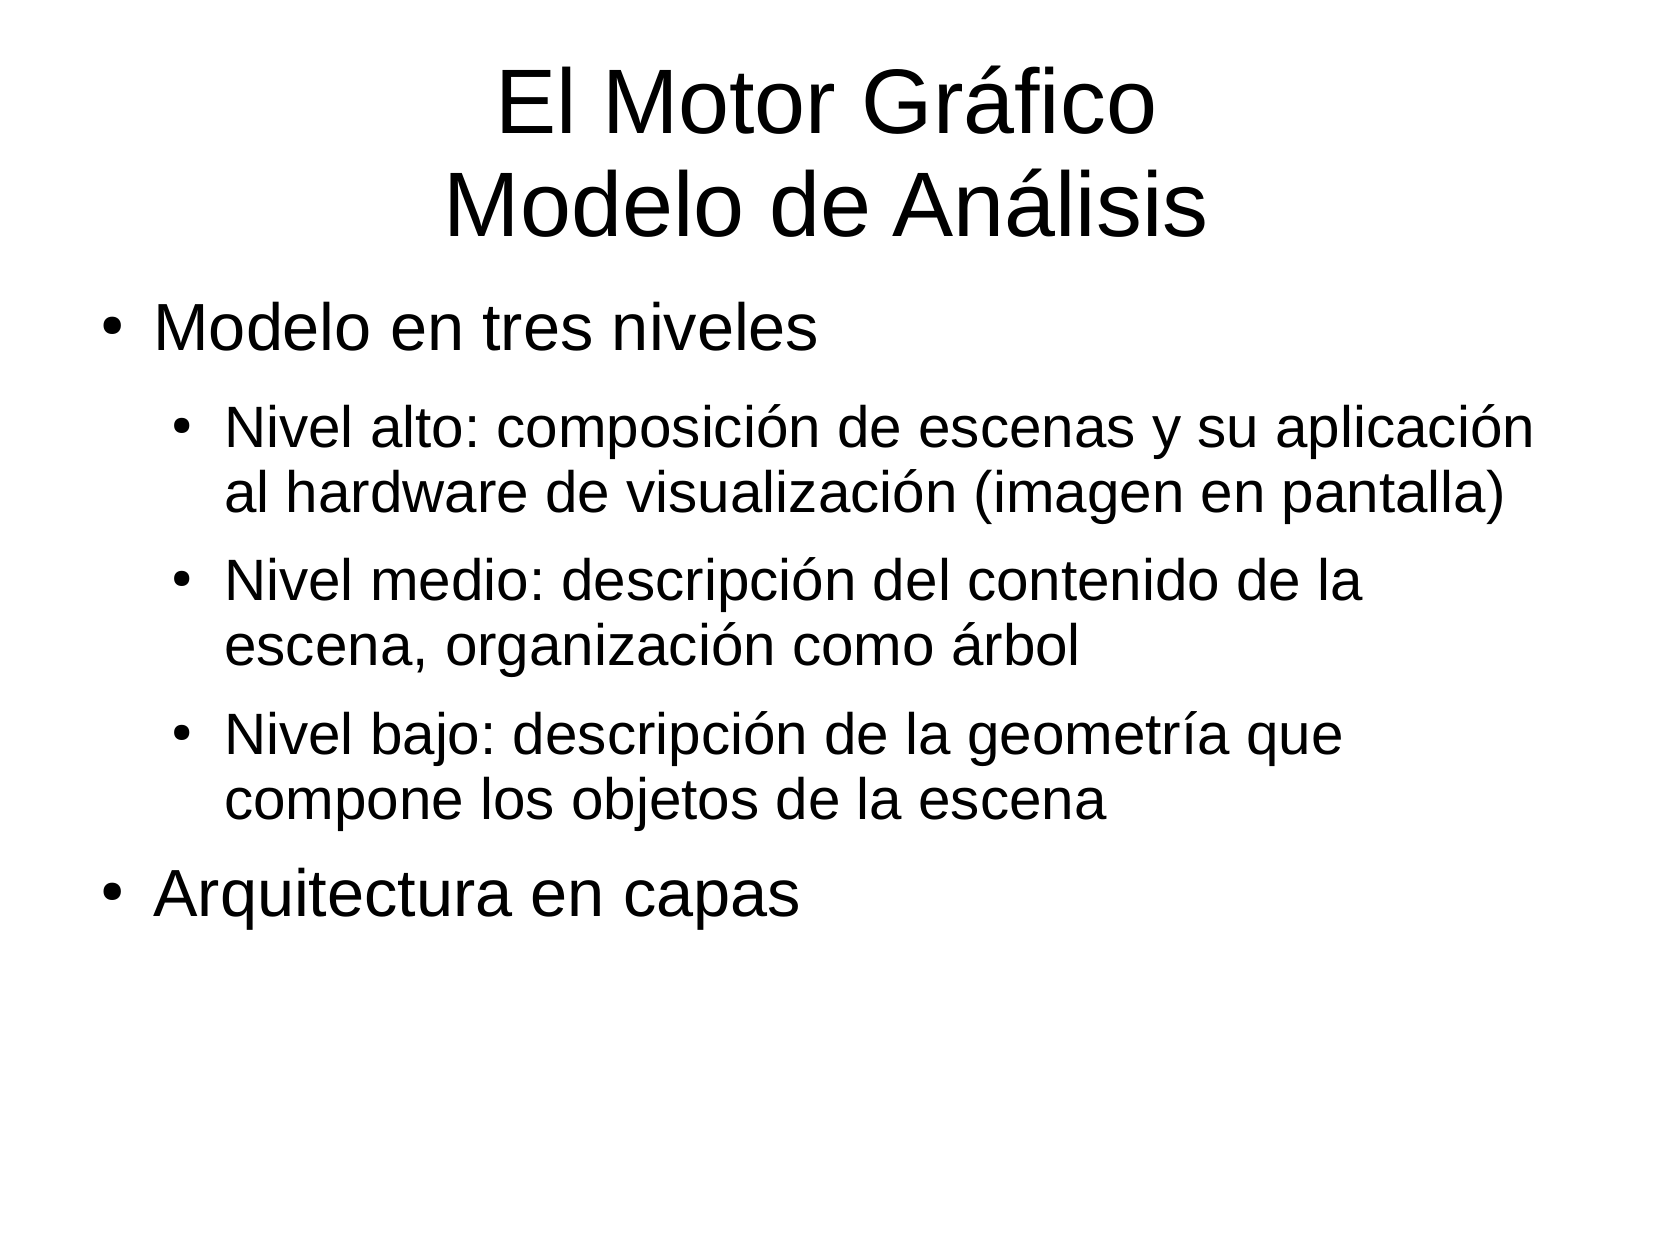

# El Motor Gráfico Modelo de Análisis
Modelo en tres niveles
Nivel alto: composición de escenas y su aplicación al hardware de visualización (imagen en pantalla)
Nivel medio: descripción del contenido de la escena, organización como árbol
Nivel bajo: descripción de la geometría que compone los objetos de la escena
Arquitectura en capas